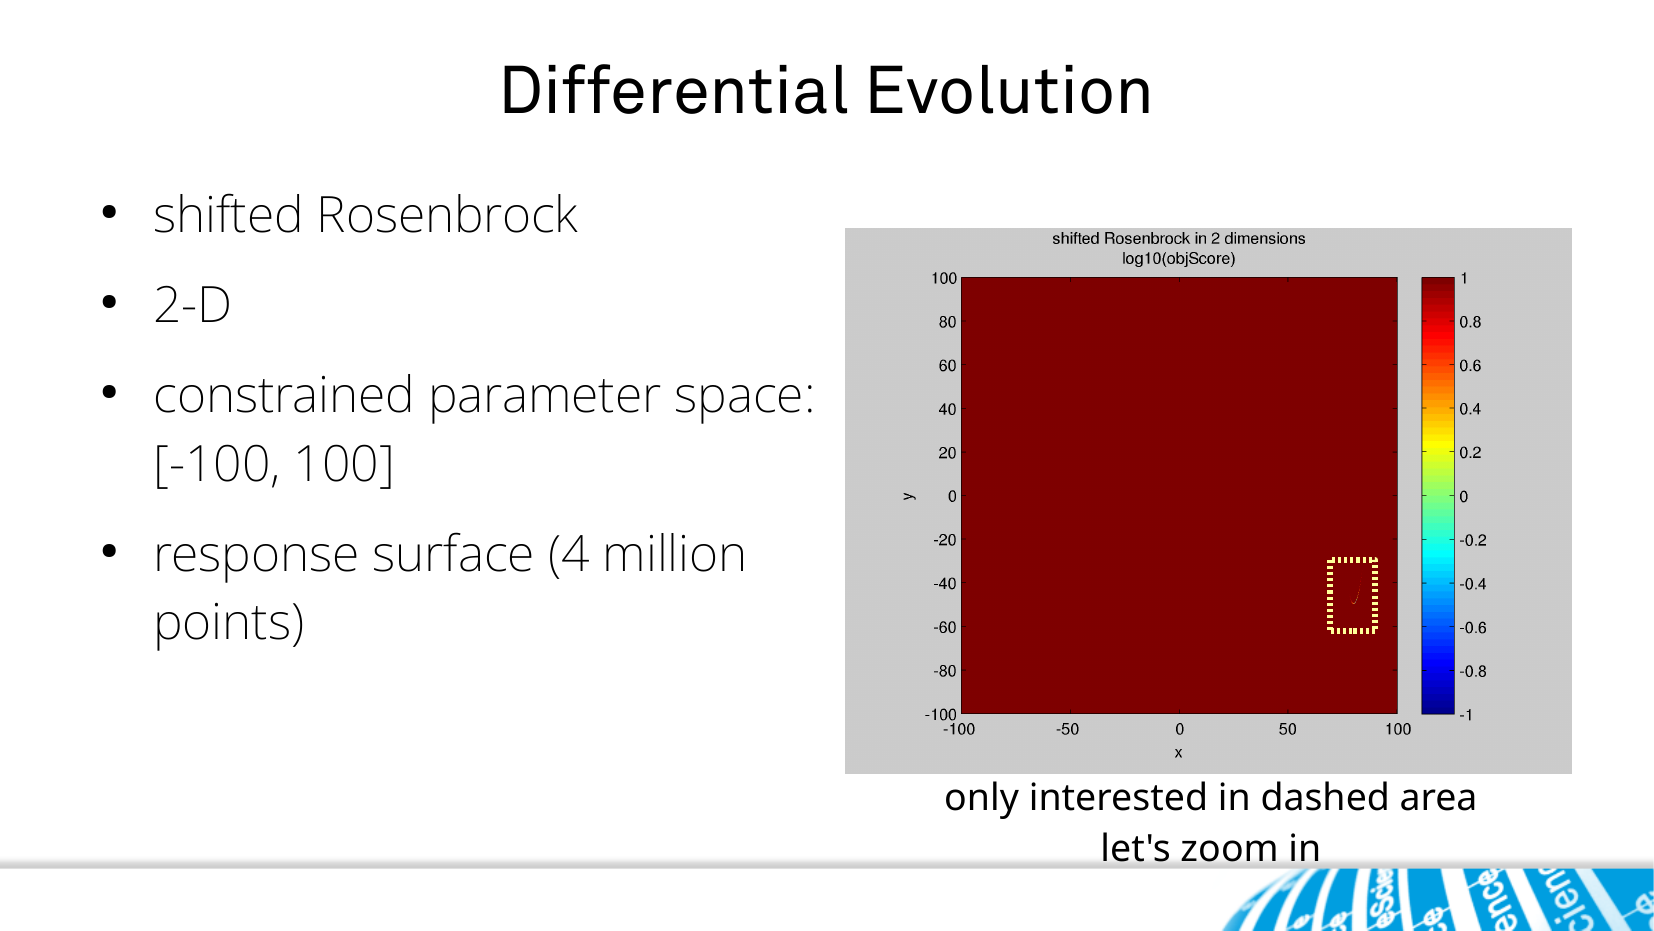

# Differential Evolution
shifted Rosenbrock
2-D
constrained parameter space: [-100, 100]
response surface (4 million points)
only interested in dashed area
let's zoom in